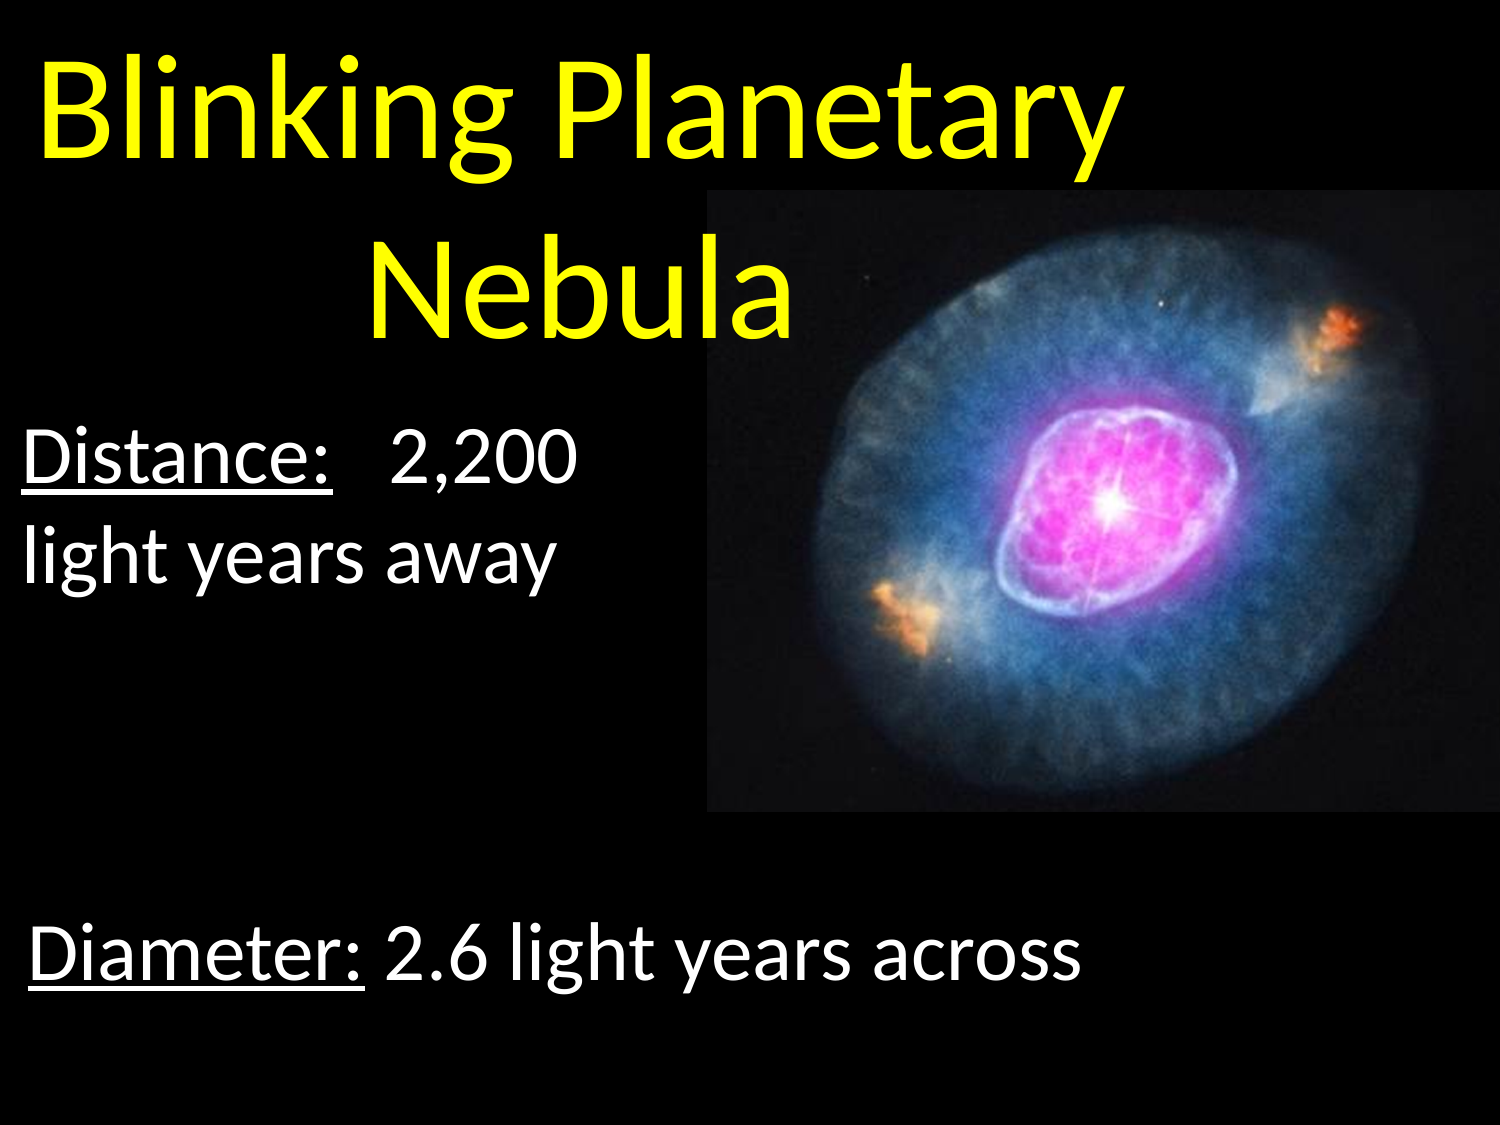

Blinking Planetary Nebula
Distance: 2,200 	light years away
Diameter: 2.6 light years across